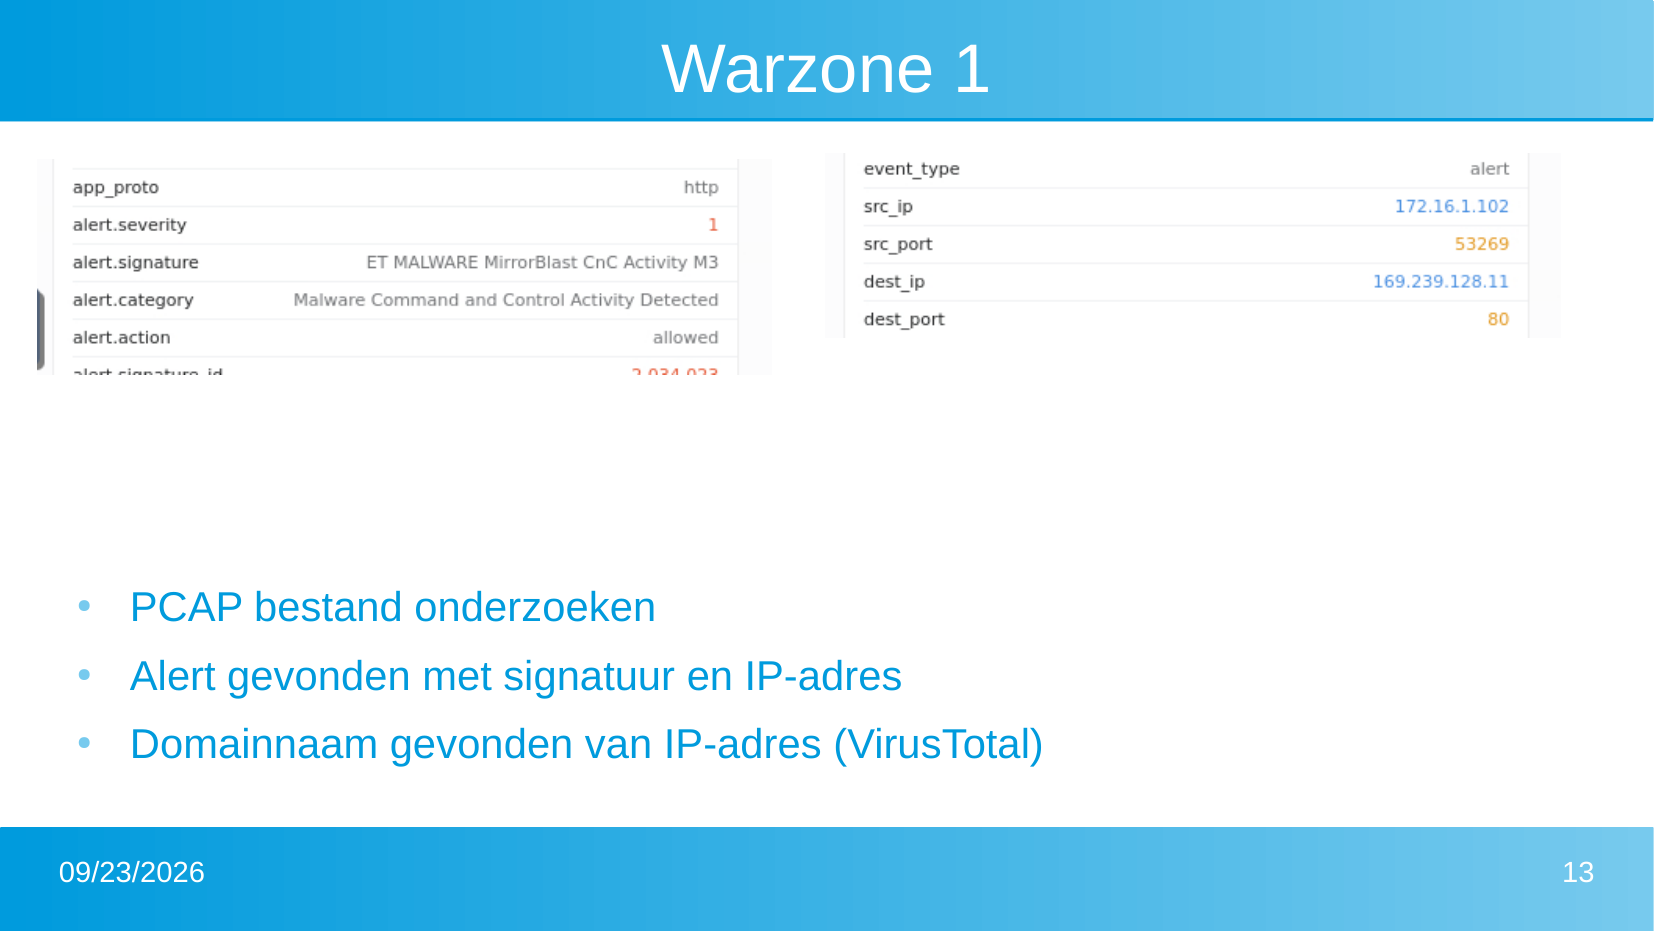

# Warzone 1
PCAP bestand onderzoeken
Alert gevonden met signatuur en IP-adres
Domainnaam gevonden van IP-adres (VirusTotal)
13